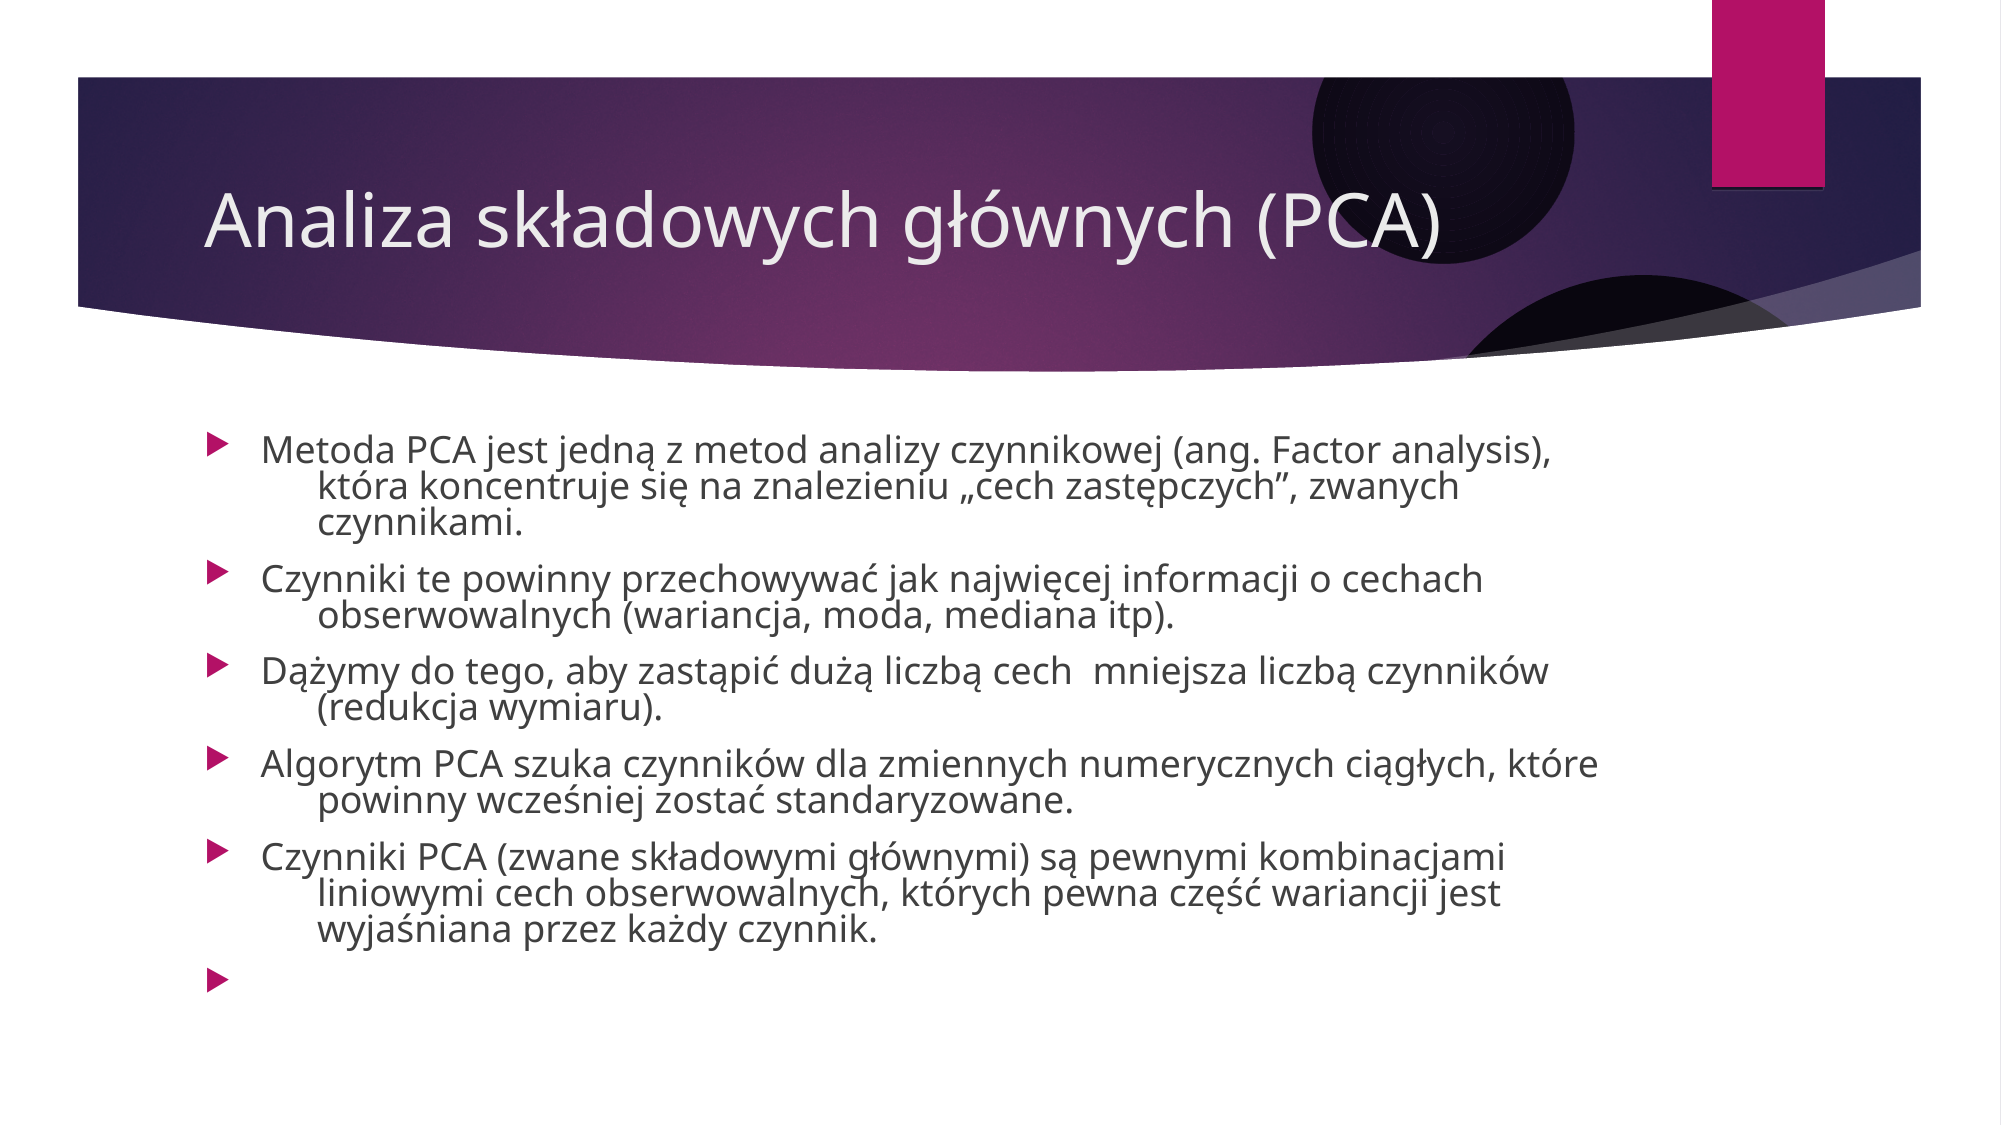

# Analiza składowych głównych (PCA)
Metoda PCA jest jedną z metod analizy czynnikowej (ang. Factor analysis), która koncentruje się na znalezieniu „cech zastępczych”, zwanych czynnikami.
Czynniki te powinny przechowywać jak najwięcej informacji o cechach obserwowalnych (wariancja, moda, mediana itp).
Dążymy do tego, aby zastąpić dużą liczbą cech mniejsza liczbą czynników (redukcja wymiaru).
Algorytm PCA szuka czynników dla zmiennych numerycznych ciągłych, które powinny wcześniej zostać standaryzowane.
Czynniki PCA (zwane składowymi głównymi) są pewnymi kombinacjami liniowymi cech obserwowalnych, których pewna część wariancji jest wyjaśniana przez każdy czynnik.